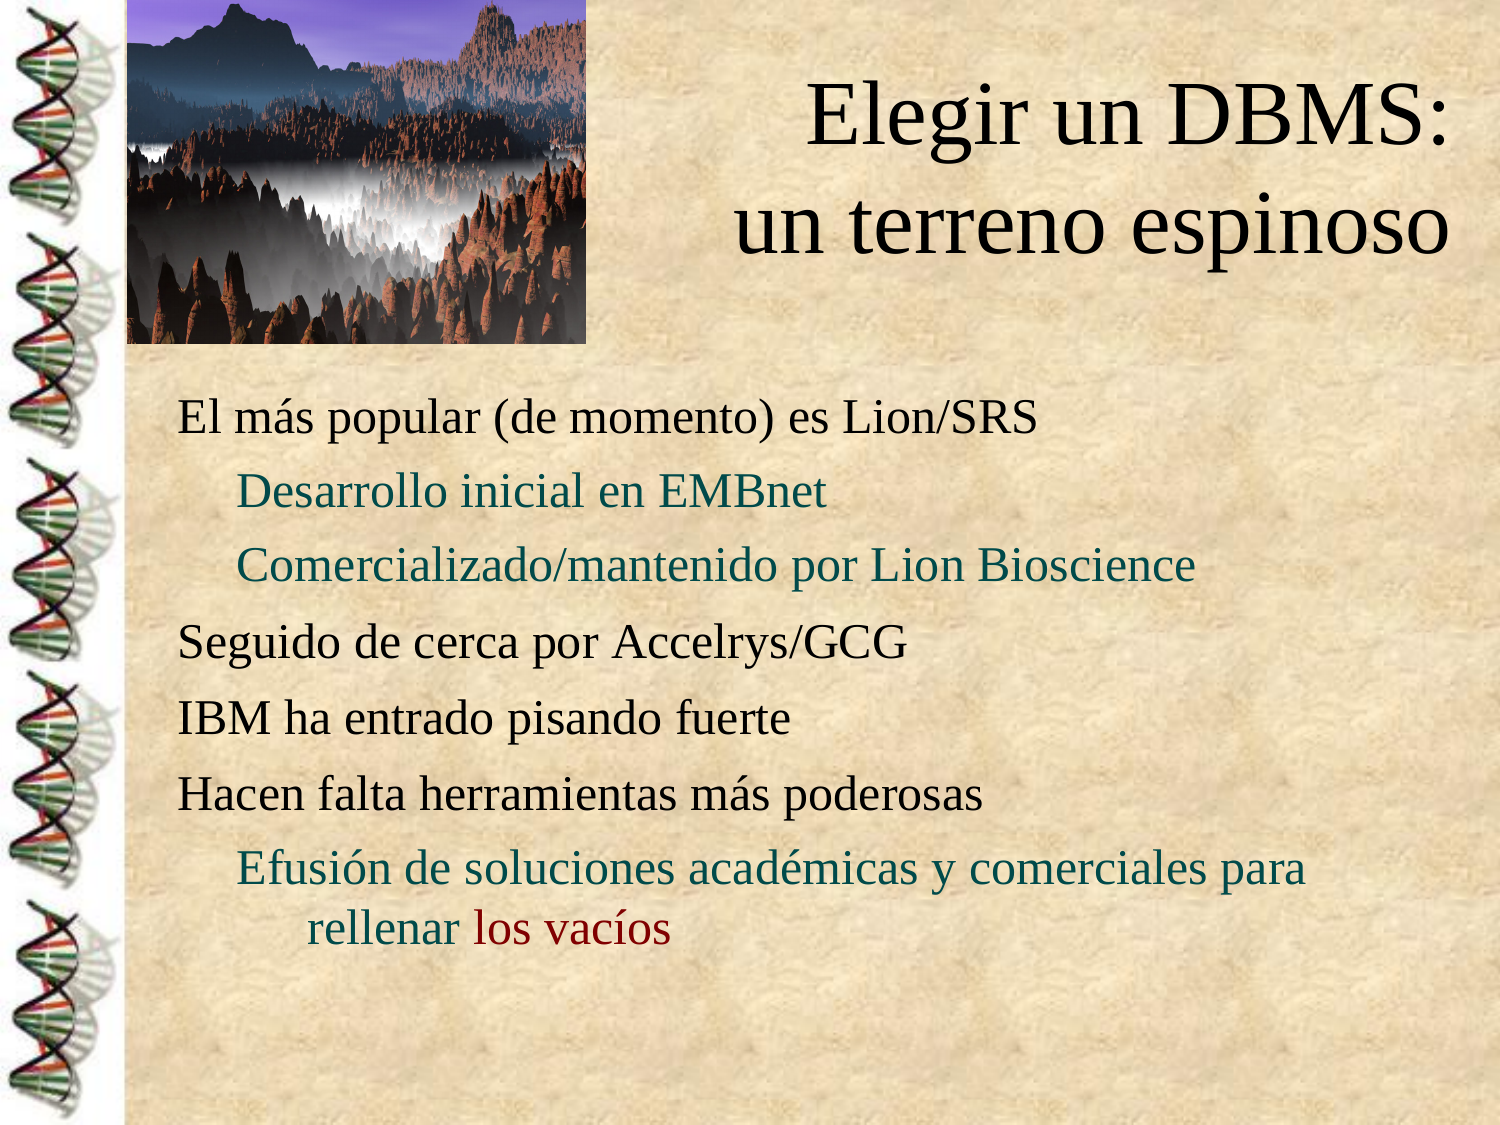

# Elegir un DBMS: un terreno espinoso
El más popular (de momento) es Lion/SRS
Desarrollo inicial en EMBnet
Comercializado/mantenido por Lion Bioscience
Seguido de cerca por Accelrys/GCG
IBM ha entrado pisando fuerte
Hacen falta herramientas más poderosas
Efusión de soluciones académicas y comerciales para rellenar los vacíos